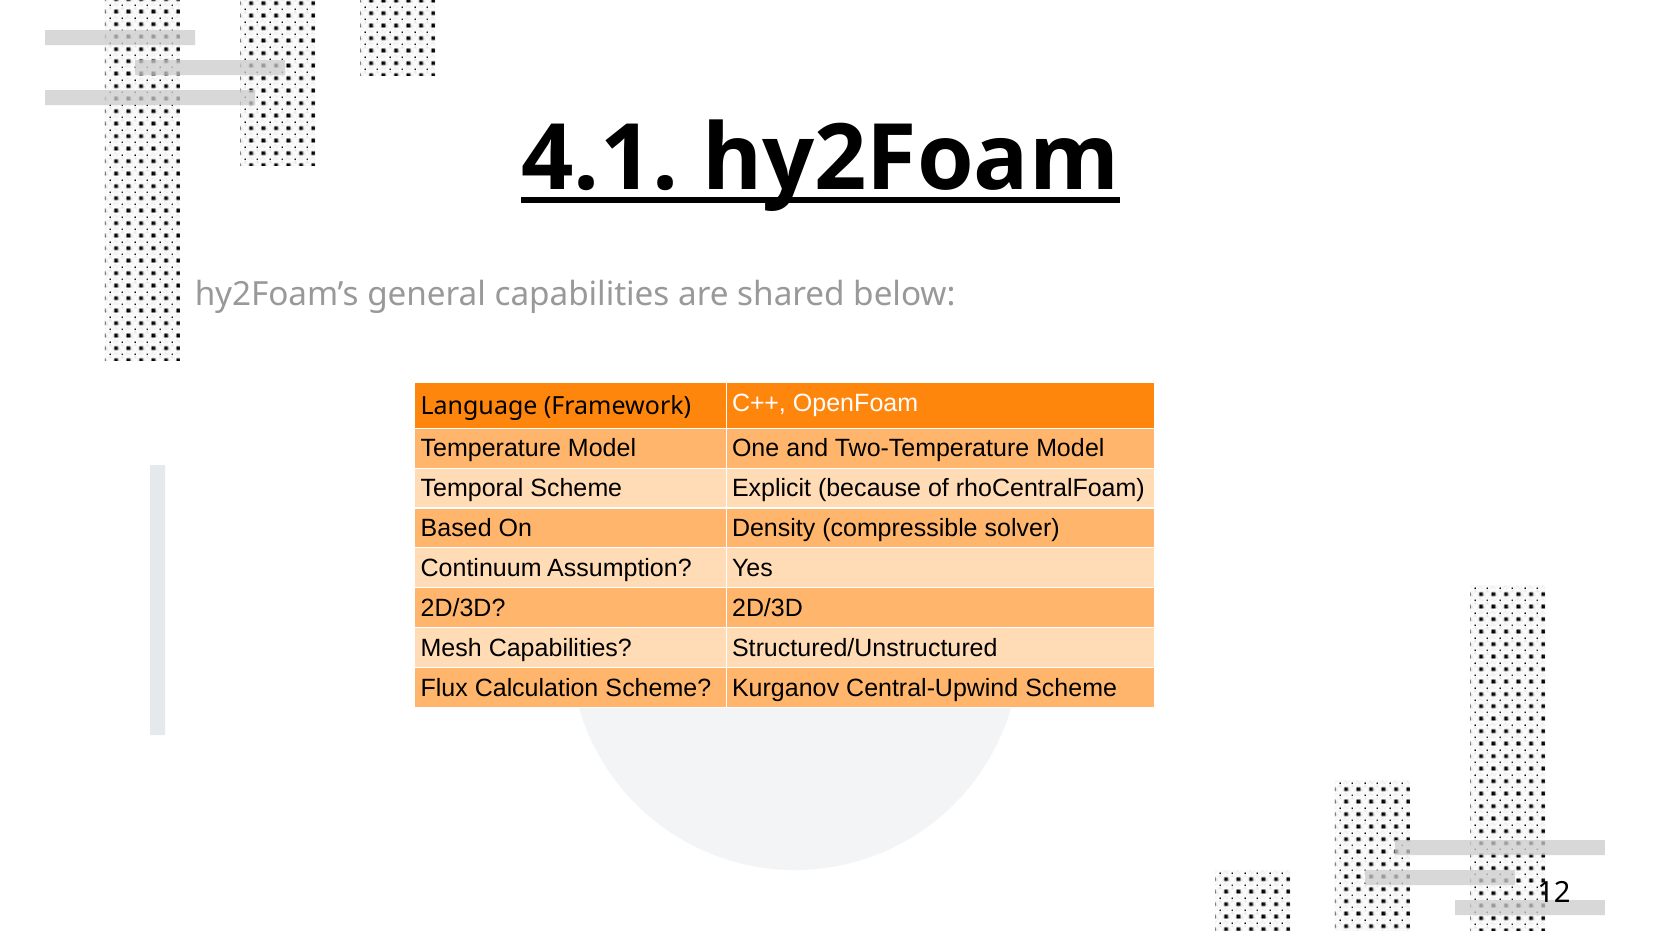

# 4.1. hy2Foam
hy2Foam’s general capabilities are shared below:
| Language (Framework) | C++, OpenFoam |
| --- | --- |
| Temperature Model | One and Two-Temperature Model |
| Temporal Scheme | Explicit (because of rhoCentralFoam) |
| Based On | Density (compressible solver) |
| Continuum Assumption? | Yes |
| 2D/3D? | 2D/3D |
| Mesh Capabilities? | Structured/Unstructured |
| Flux Calculation Scheme? | Kurganov Central-Upwind Scheme |
12